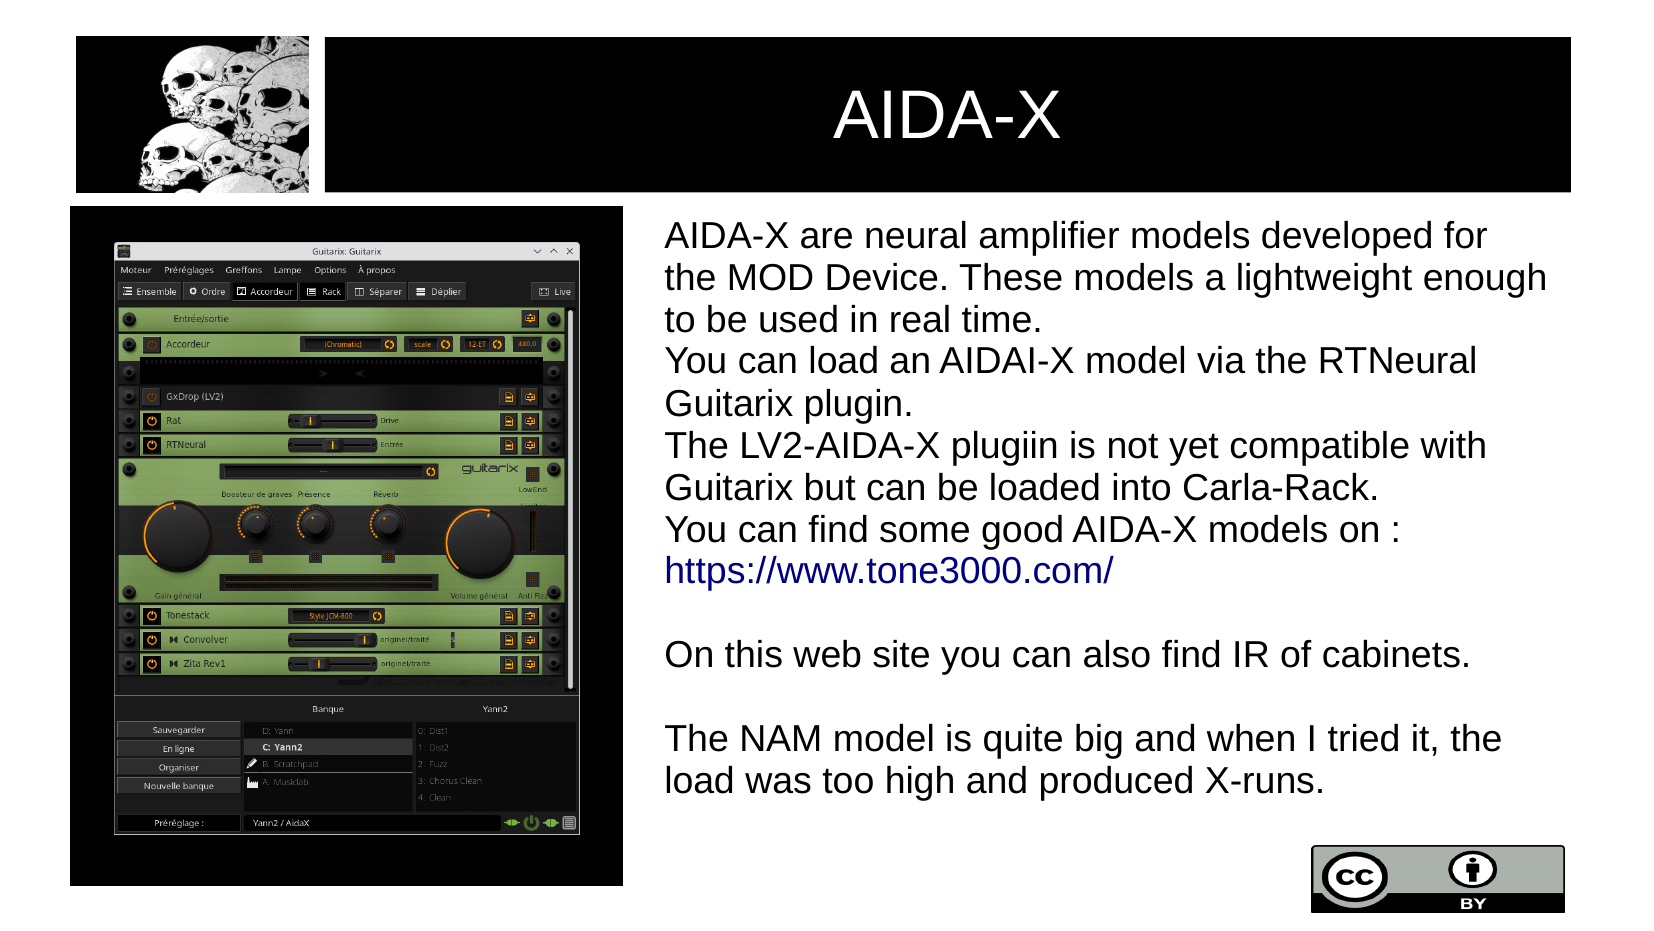

# AIDA-X
AIDA-X are neural amplifier models developed for the MOD Device. These models a lightweight enough to be used in real time.
You can load an AIDAI-X model via the RTNeural Guitarix plugin.
The LV2-AIDA-X plugiin is not yet compatible with Guitarix but can be loaded into Carla-Rack.
You can find some good AIDA-X models on :
https://www.tone3000.com/
On this web site you can also find IR of cabinets.
The NAM model is quite big and when I tried it, the load was too high and produced X-runs.